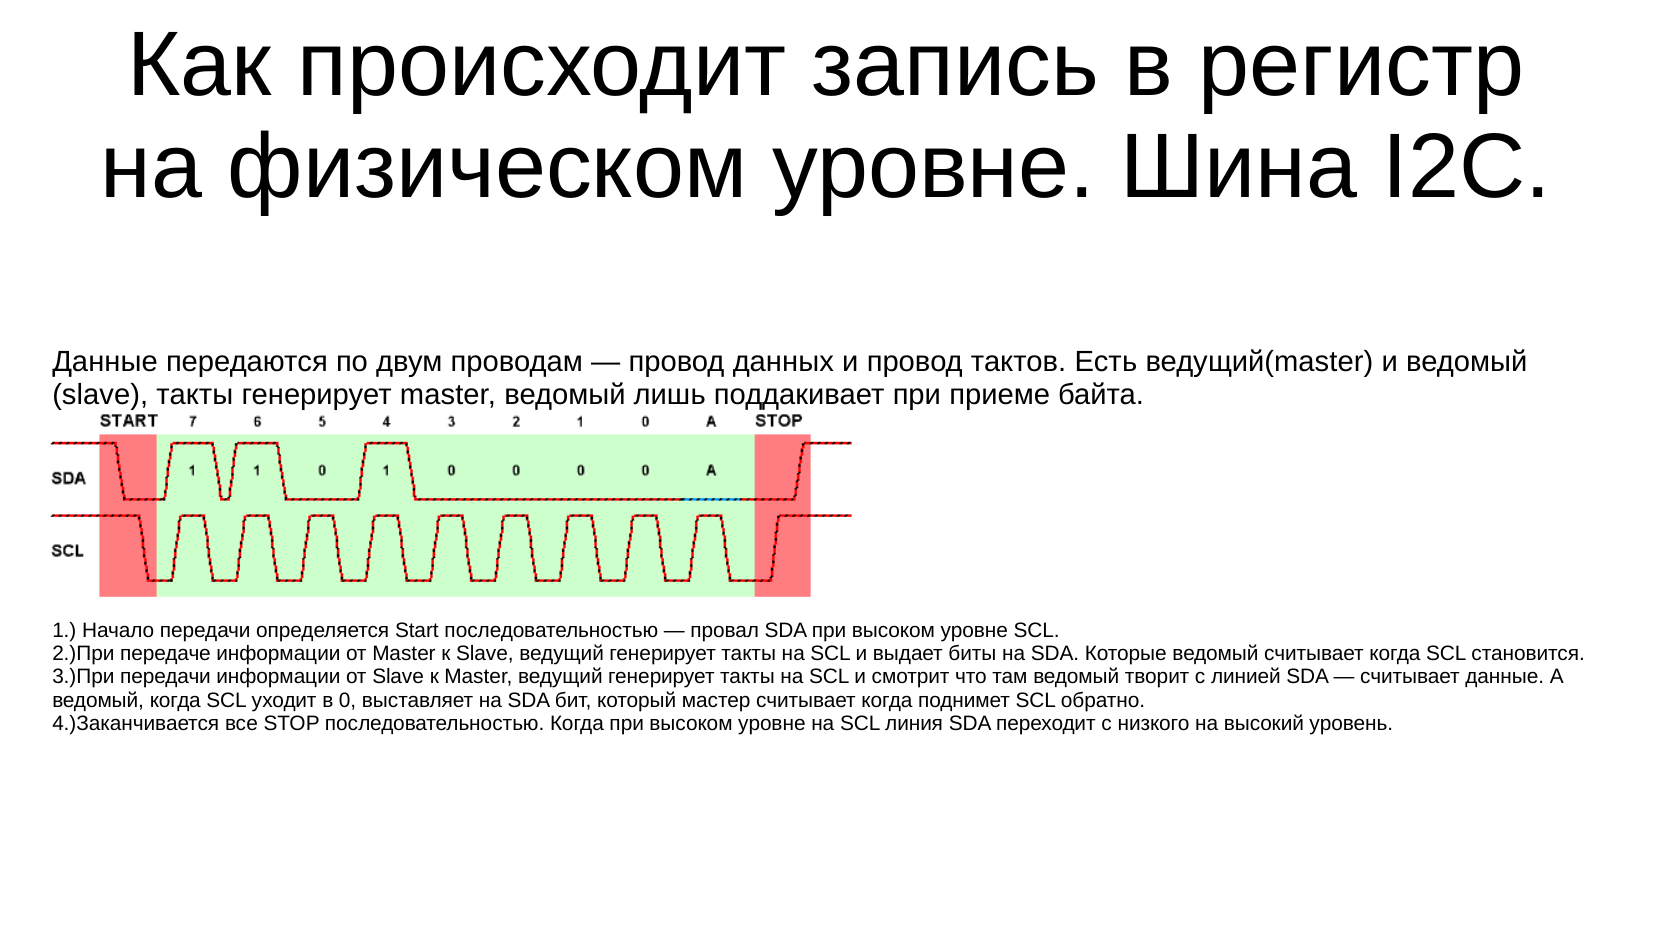

# Как происходит запись в регистр на физическом уровне. Шина I2C.
Данные передаются по двум проводам — провод данных и провод тактов. Есть ведущий(master) и ведомый (slave), такты генерирует master, ведомый лишь поддакивает при приеме байта.
1.) Начало передачи определяется Start последовательностью — провал SDA при высоком уровне SCL.
2.)При передаче информации от Master к Slave, ведущий генерирует такты на SCL и выдает биты на SDA. Которые ведомый считывает когда SCL становится.
3.)При передачи информации от Slave к Master, ведущий генерирует такты на SCL и смотрит что там ведомый творит с линией SDA — считывает данные. А ведомый, когда SCL уходит в 0, выставляет на SDA бит, который мастер считывает когда поднимет SCL обратно.
4.)Заканчивается все STOP последовательностью. Когда при высоком уровне на SCL линия SDA переходит с низкого на высокий уровень.